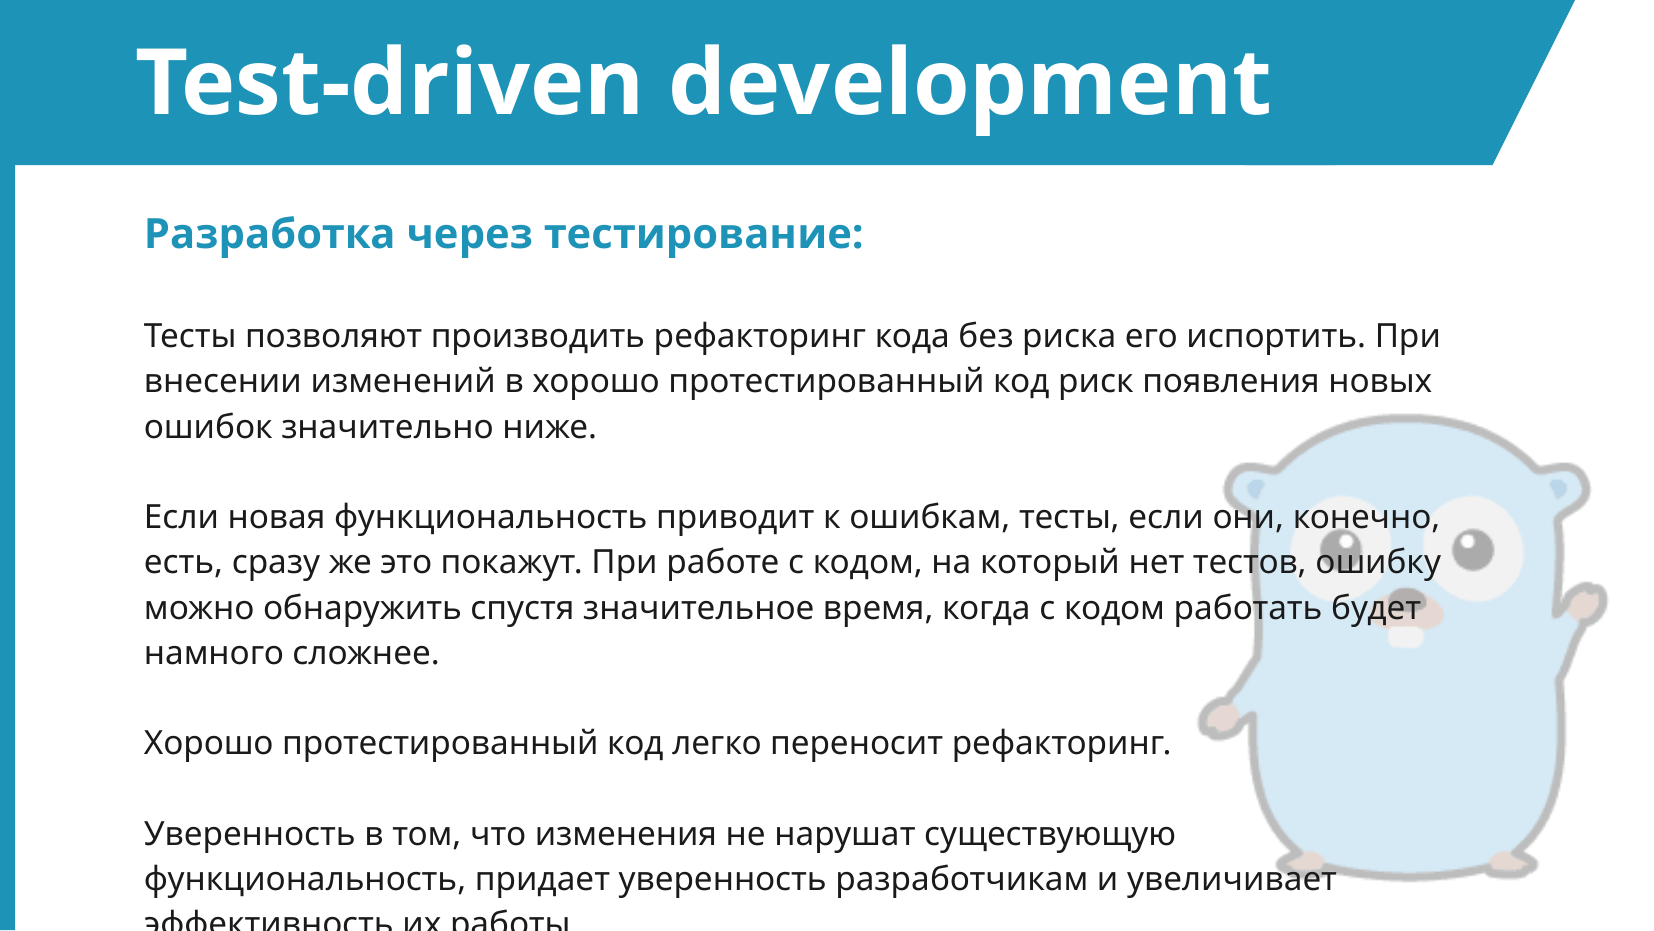

# Test-driven development
Разработка через тестирование:
Тесты позволяют производить рефакторинг кода без риска его испортить. При внесении изменений в хорошо протестированный код риск появления новых ошибок значительно ниже.
Если новая функциональность приводит к ошибкам, тесты, если они, конечно, есть, сразу же это покажут. При работе с кодом, на который нет тестов, ошибку можно обнаружить спустя значительное время, когда с кодом работать будет намного сложнее.
Хорошо протестированный код легко переносит рефакторинг.
Уверенность в том, что изменения не нарушат существующую функциональность, придает уверенность разработчикам и увеличивает эффективность их работы.